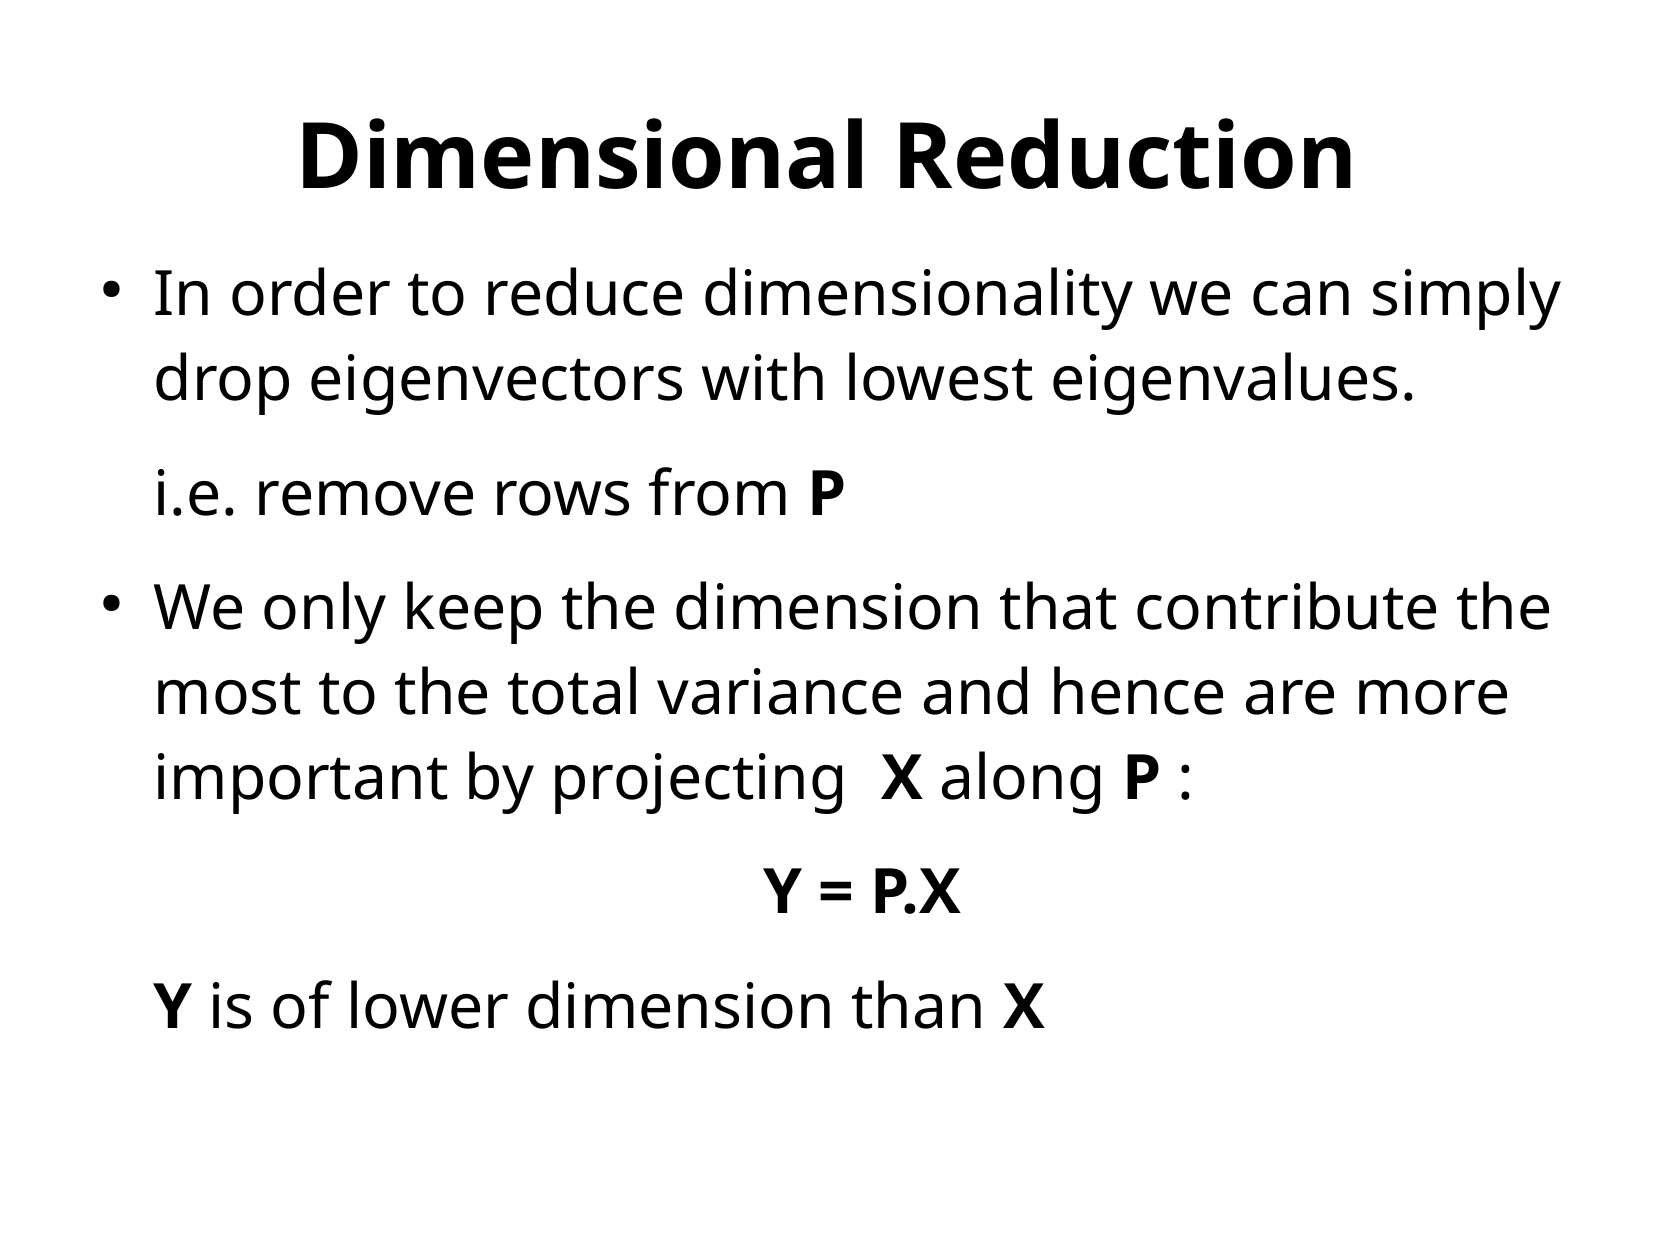

# Dimensional Reduction
In order to reduce dimensionality we can simply drop eigenvectors with lowest eigenvalues.
i.e. remove rows from P
We only keep the dimension that contribute the most to the total variance and hence are more important by projecting X along P :
Y = P.X
Y is of lower dimension than X